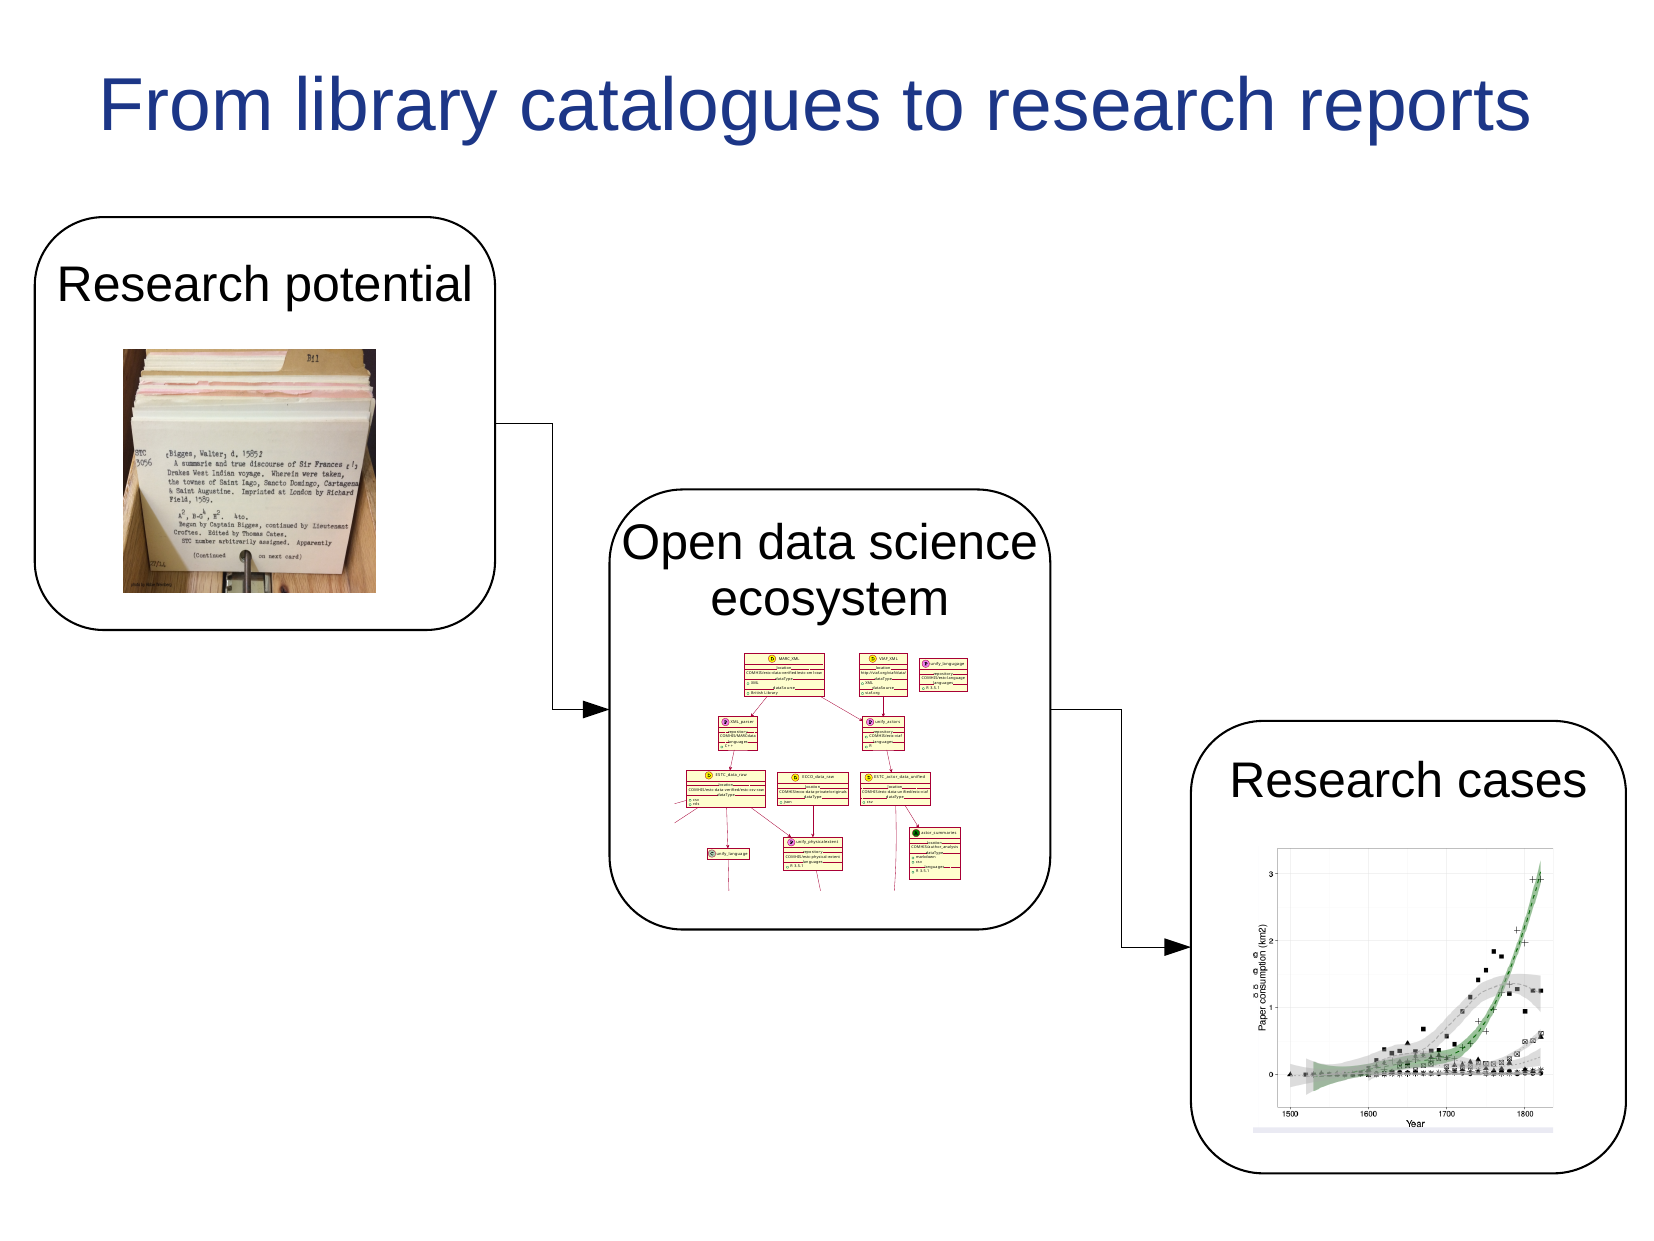

From library catalogues to research reports
Research potential
Open data science
ecosystem
Research cases